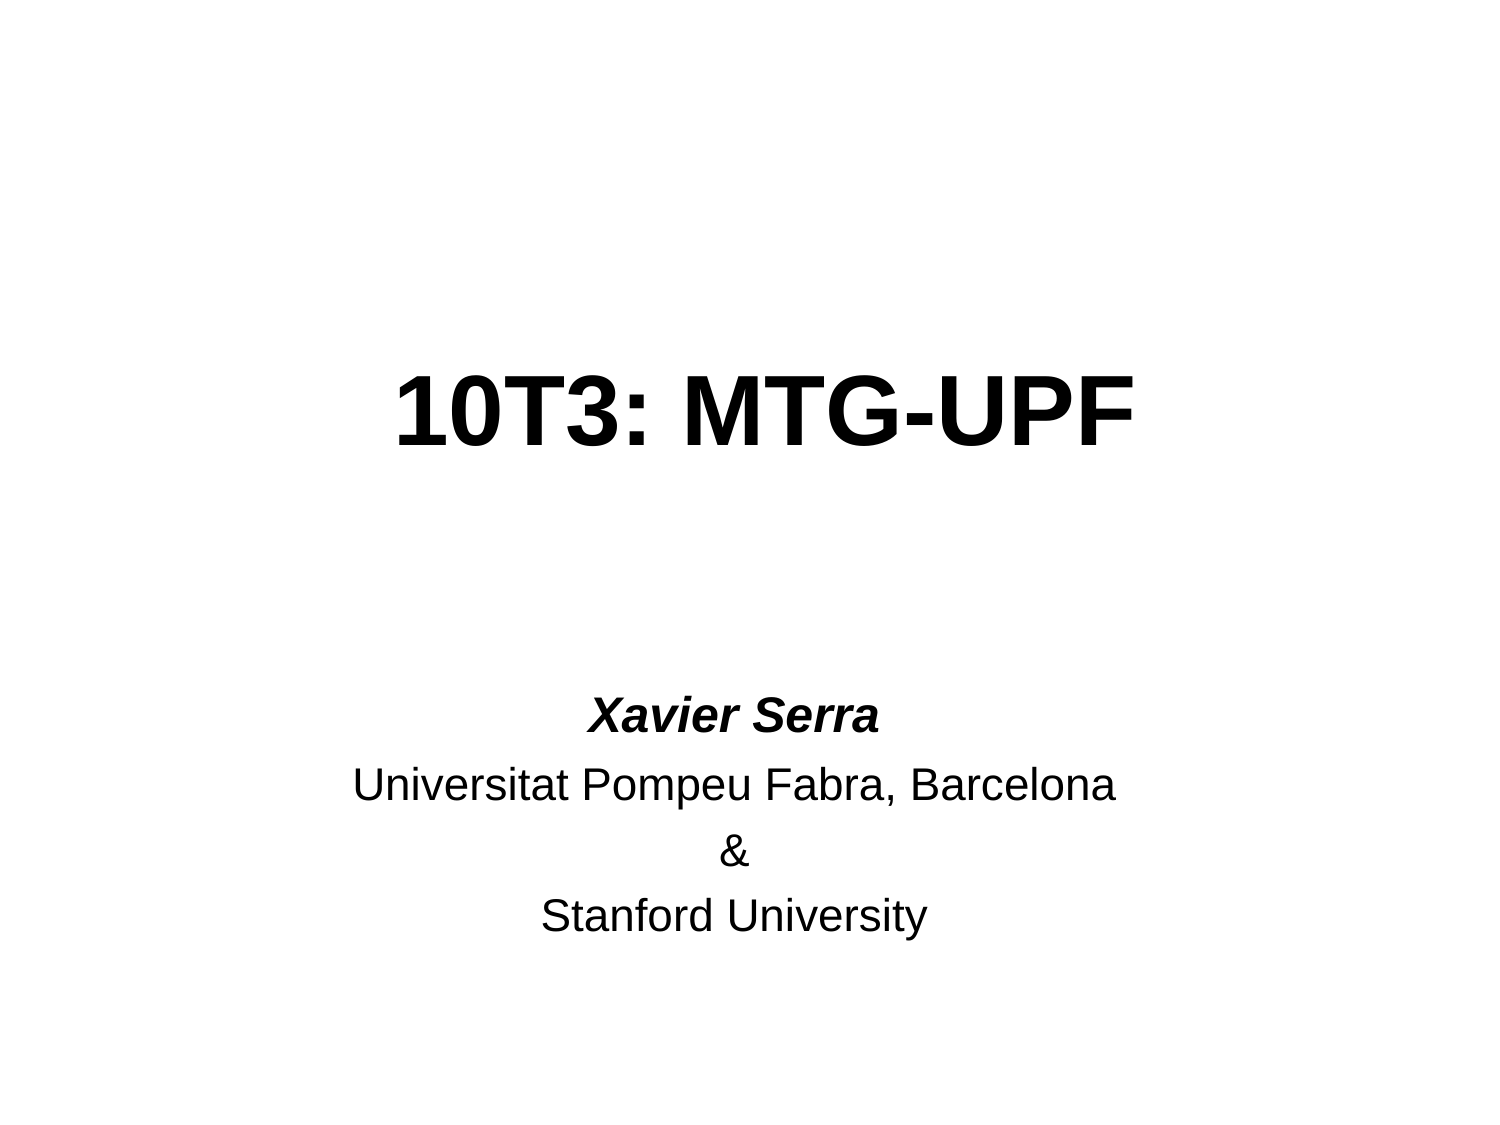

# 10T3: MTG-UPF
Xavier Serra
Universitat Pompeu Fabra, Barcelona
&
Stanford University